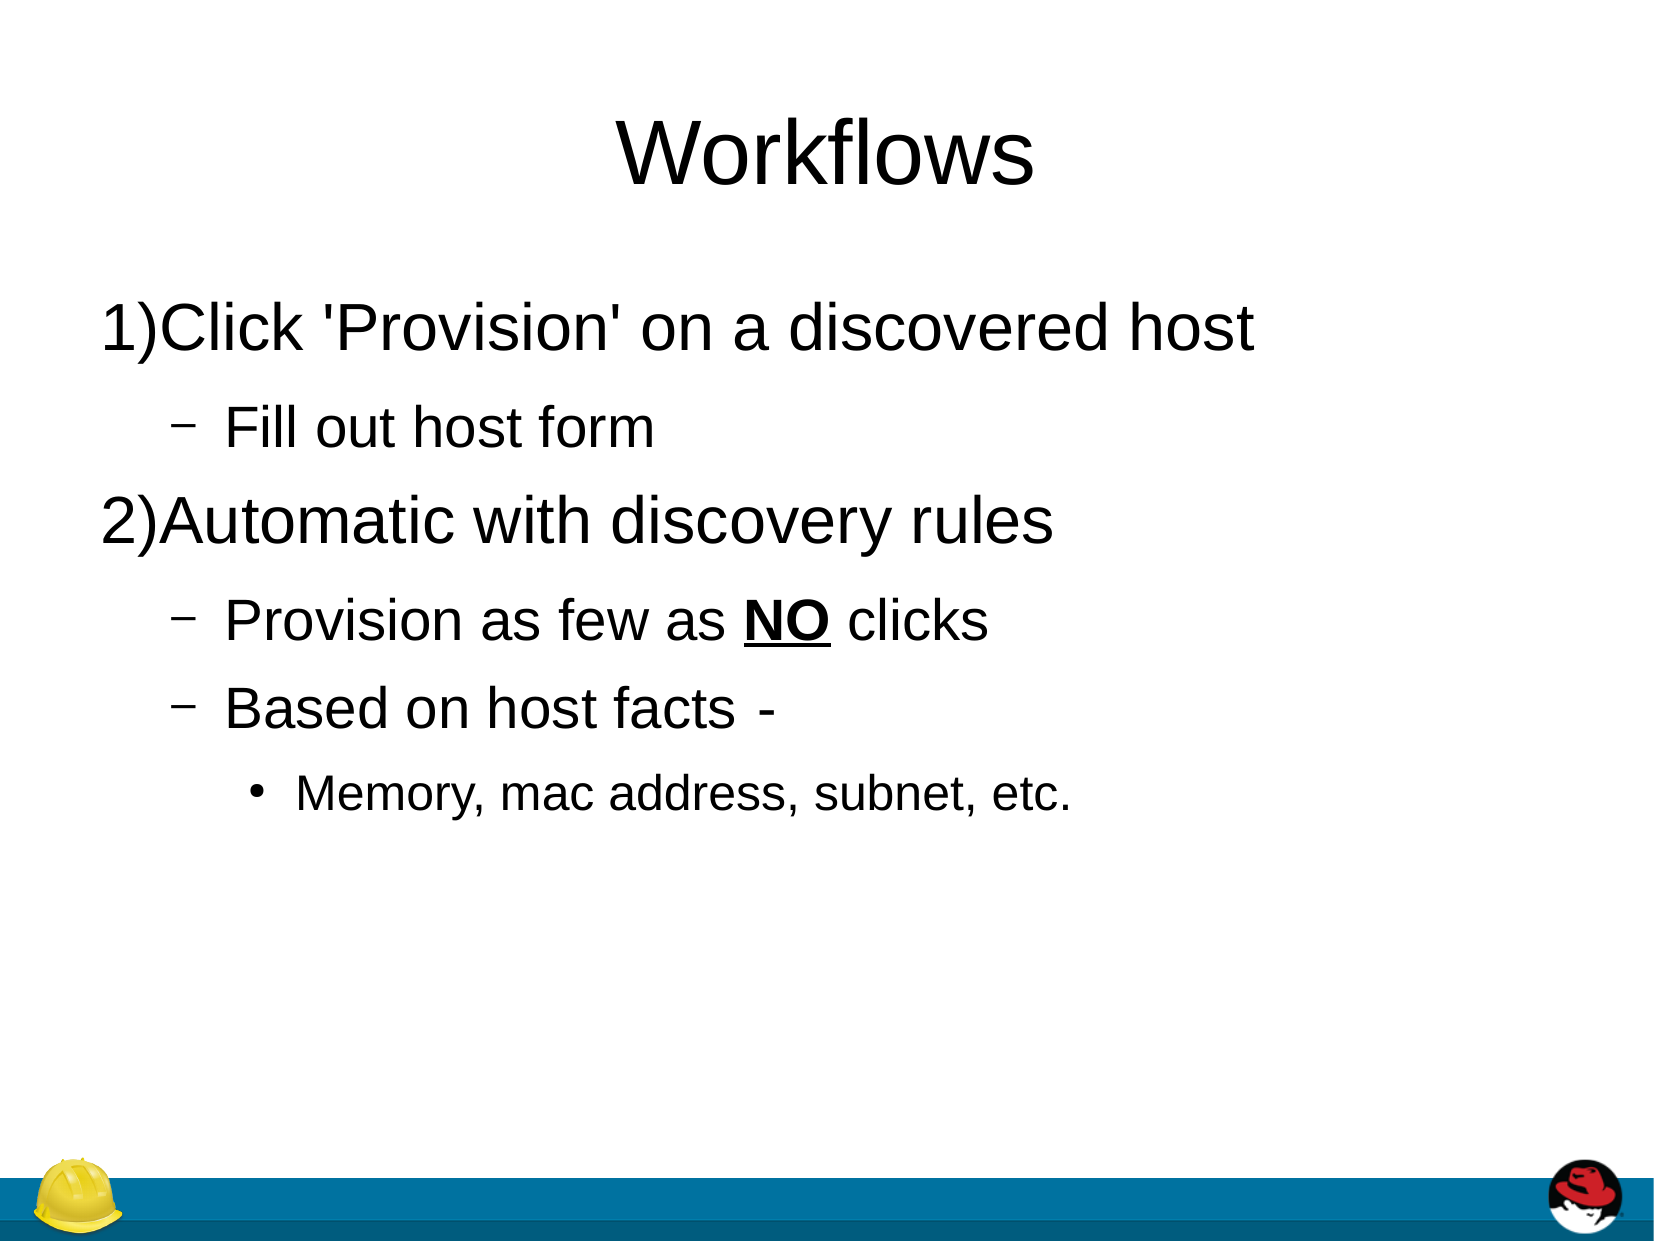

# Workflows
Click 'Provision' on a discovered host
Fill out host form
Automatic with discovery rules
Provision as few as NO clicks
Based on host facts	 -
Memory, mac address, subnet, etc.